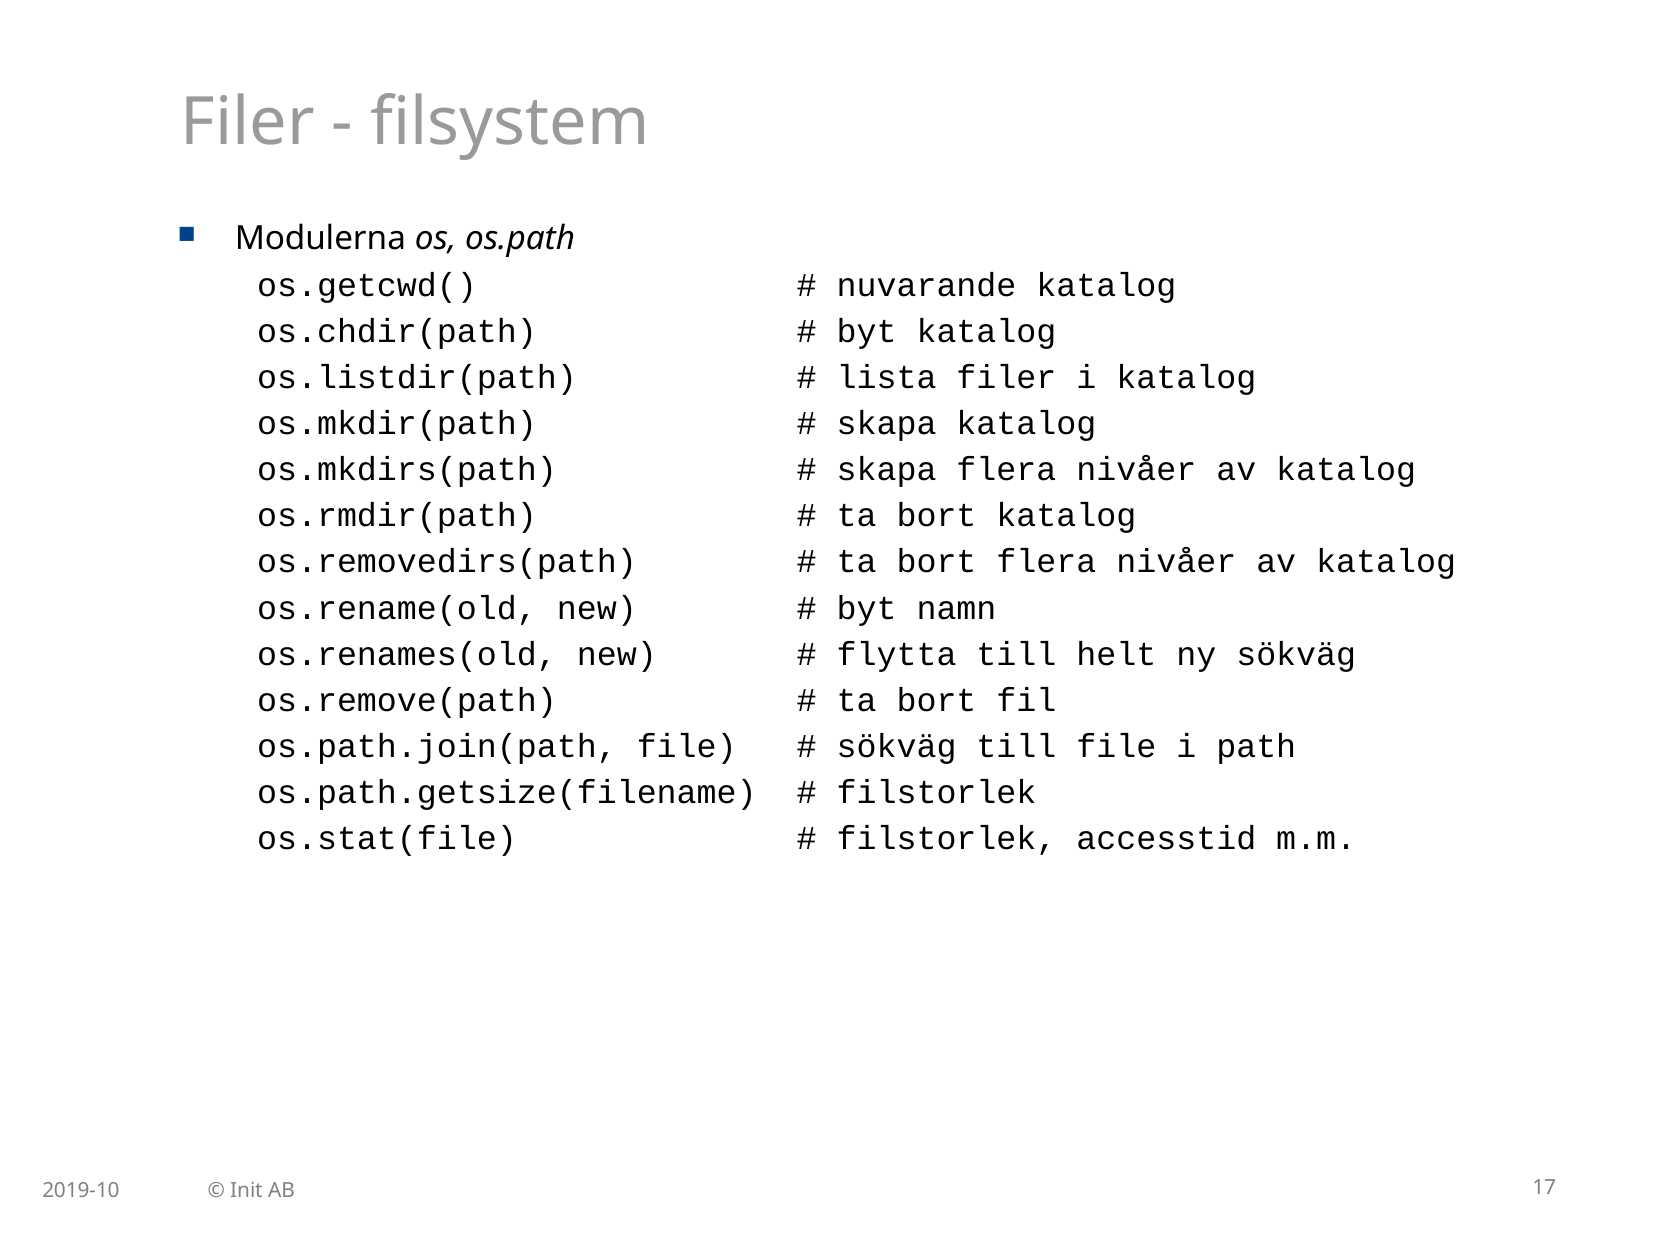

Filer - filsystem
Modulerna os, os.path
os.getcwd() # nuvarande katalog
os.chdir(path) # byt katalog
os.listdir(path) # lista filer i katalog
os.mkdir(path) # skapa katalog
os.mkdirs(path) # skapa flera nivåer av katalog
os.rmdir(path) # ta bort katalog
os.removedirs(path) # ta bort flera nivåer av katalog
os.rename(old, new) # byt namn
os.renames(old, new) # flytta till helt ny sökväg
os.remove(path) # ta bort fil
os.path.join(path, file) # sökväg till file i path
os.path.getsize(filename) # filstorlek
os.stat(file) # filstorlek, accesstid m.m.
2019-10
© Init AB